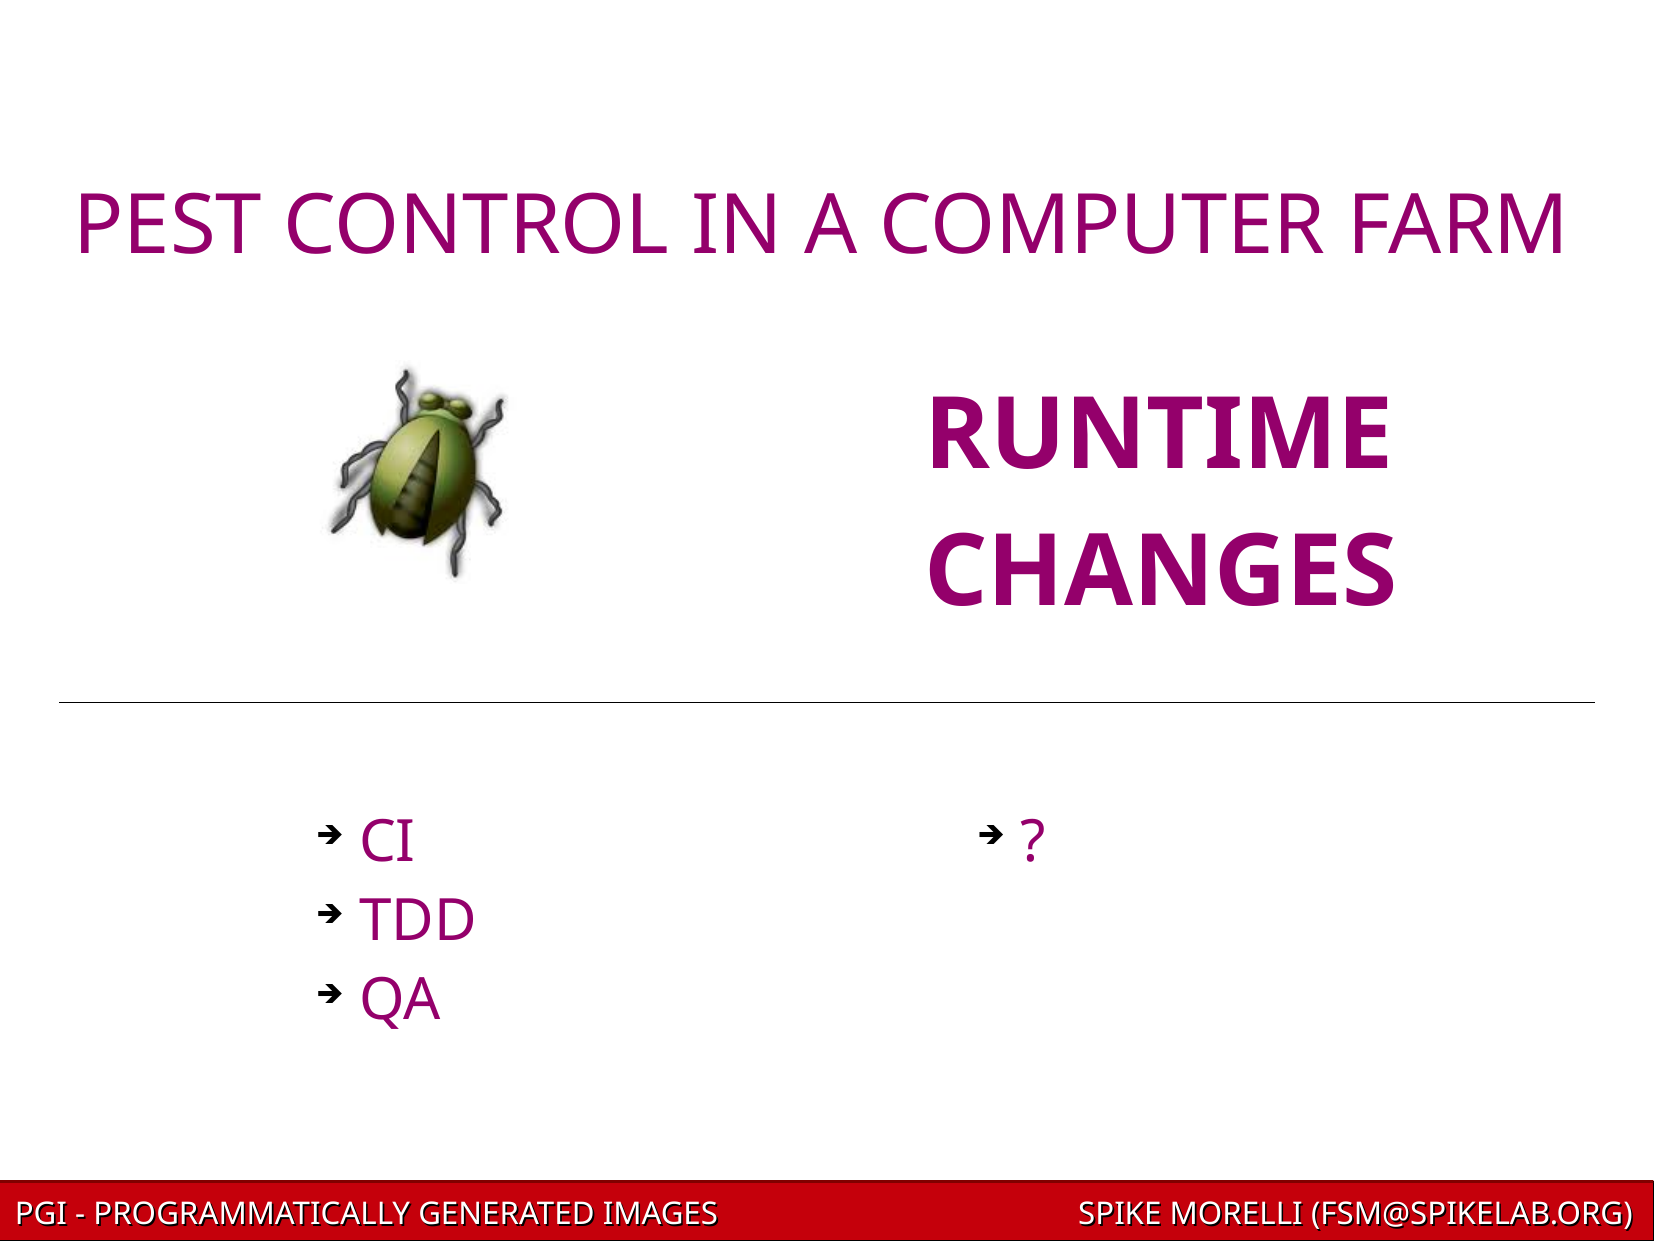

PEST CONTROL IN A COMPUTER FARM
RUNTIME
CHANGES
 CI
 TDD
 QA
 ?
PGI - PROGRAMMATICALLY GENERATED IMAGES
SPIKE MORELLI (FSM@SPIKELAB.ORG)